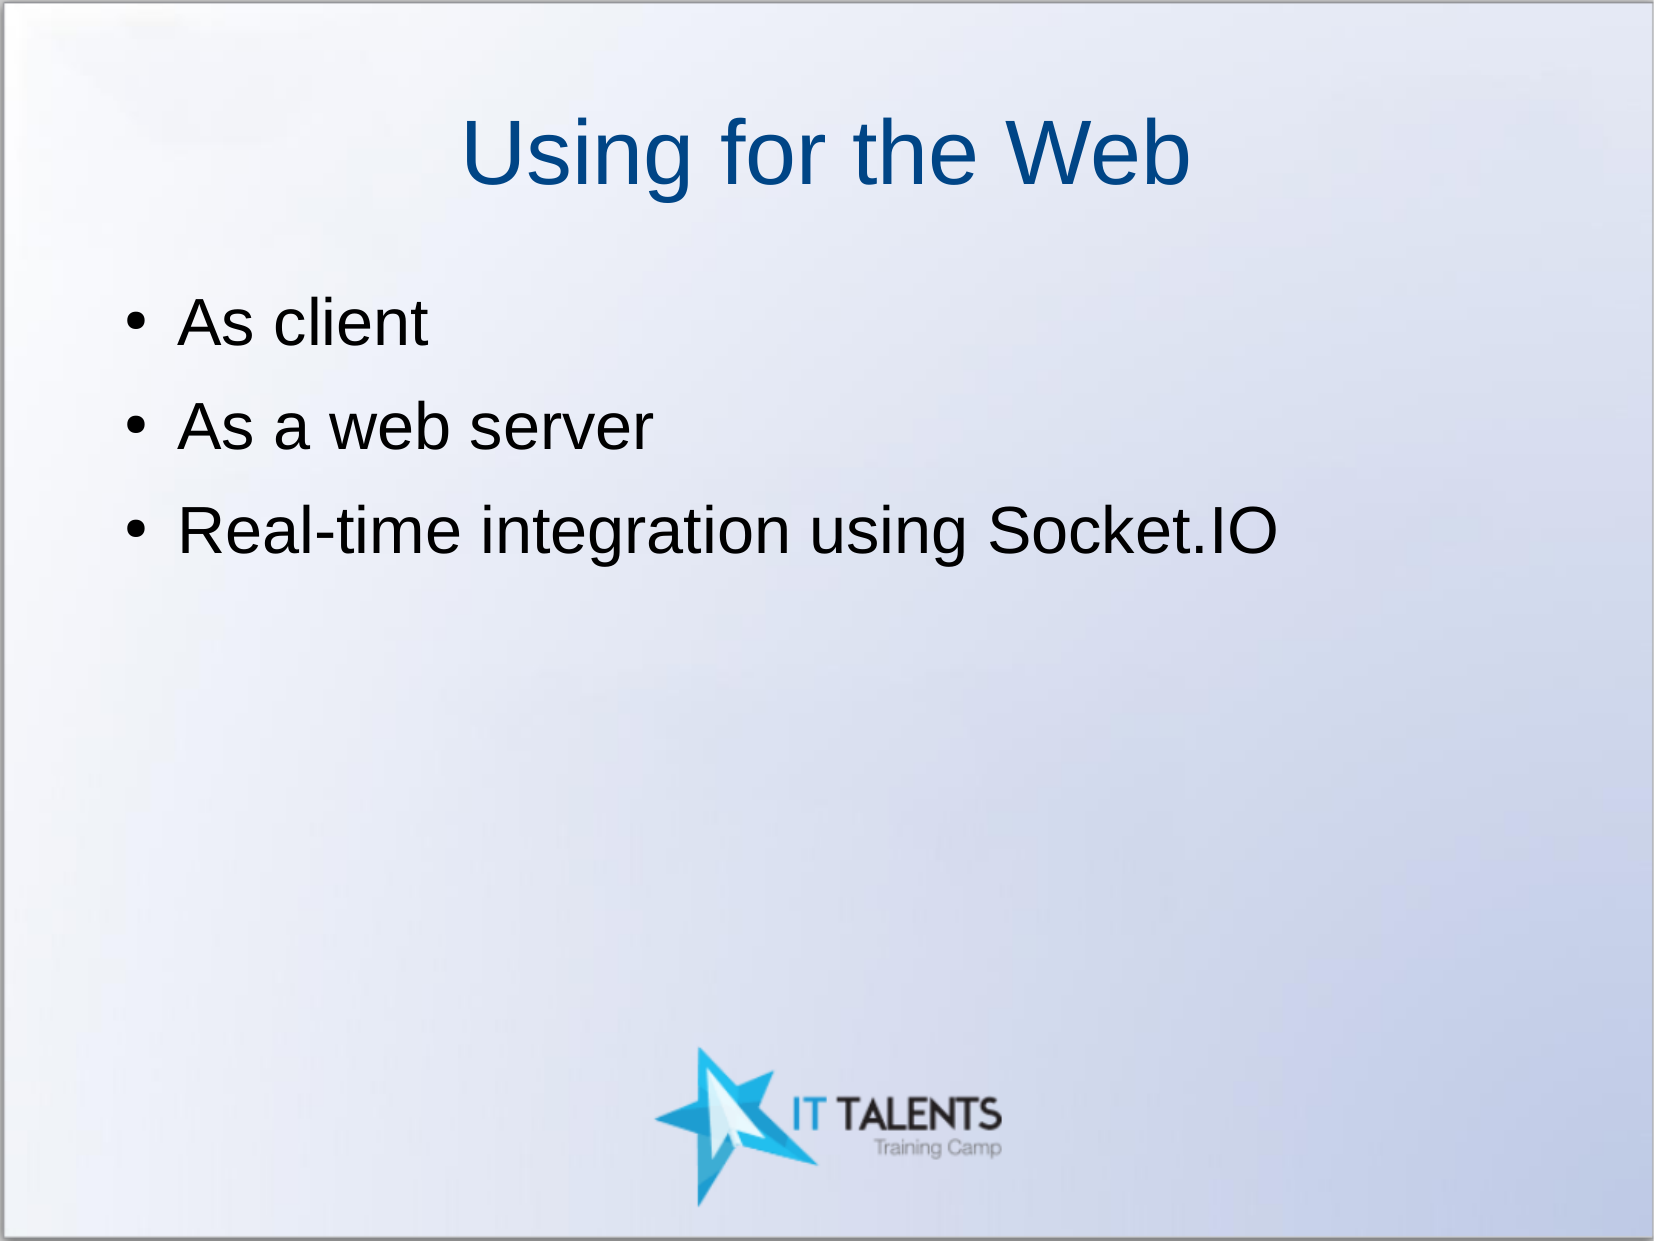

# Using for the Web
As client
As a web server
Real-time integration using Socket.IO